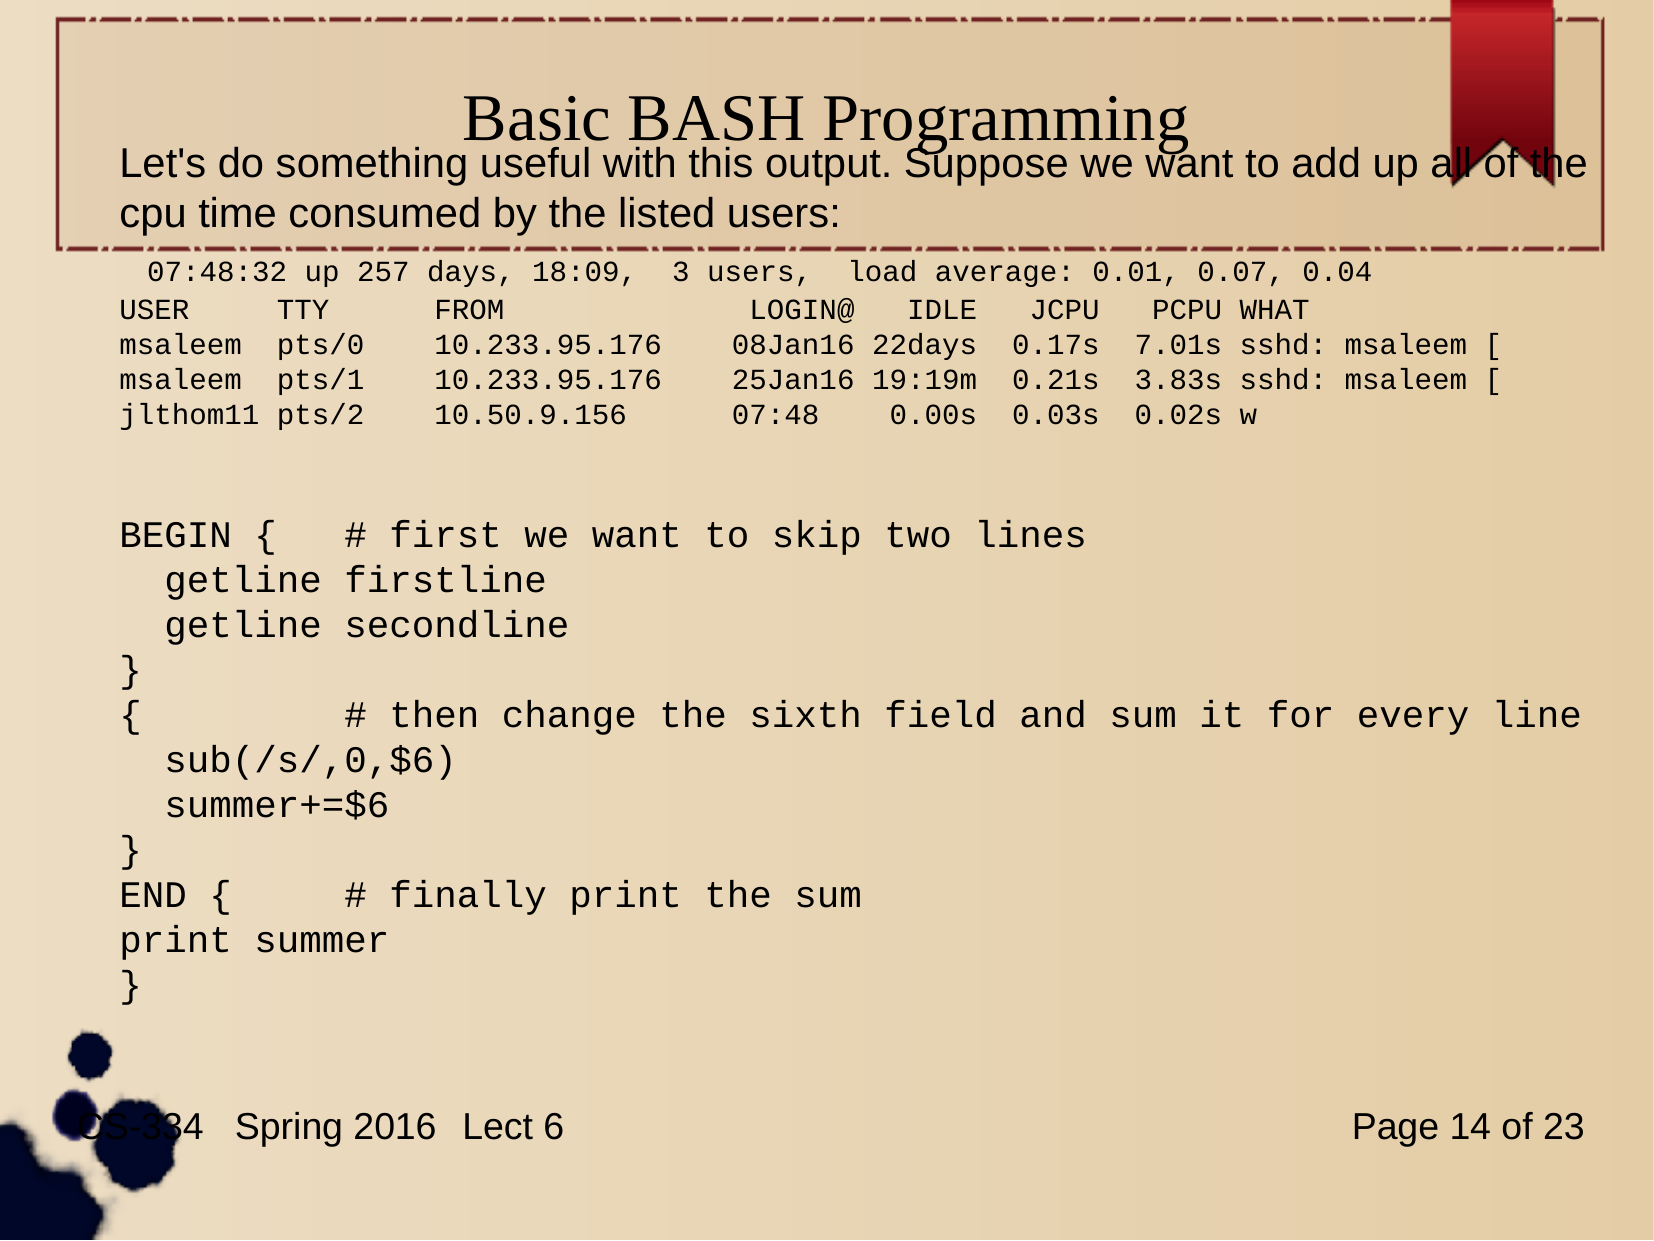

Basic BASH Programming
Let's do something useful with this output. Suppose we want to add up all of the cpu time consumed by the listed users:
 07:48:32 up 257 days, 18:09, 3 users, load average: 0.01, 0.07, 0.04
USER TTY FROM LOGIN@ IDLE JCPU PCPU WHAT
msaleem pts/0 10.233.95.176 08Jan16 22days 0.17s 7.01s sshd: msaleem [
msaleem pts/1 10.233.95.176 25Jan16 19:19m 0.21s 3.83s sshd: msaleem [
jlthom11 pts/2 10.50.9.156 07:48 0.00s 0.03s 0.02s w
BEGIN { # first we want to skip two lines
 getline firstline
 getline secondline
}
{ # then change the sixth field and sum it for every line
 sub(/s/,0,$6)
 summer+=$6
}
END { # finally print the sum
print summer
}
CS-334 Spring 2016	 Lect 6											Page of 23